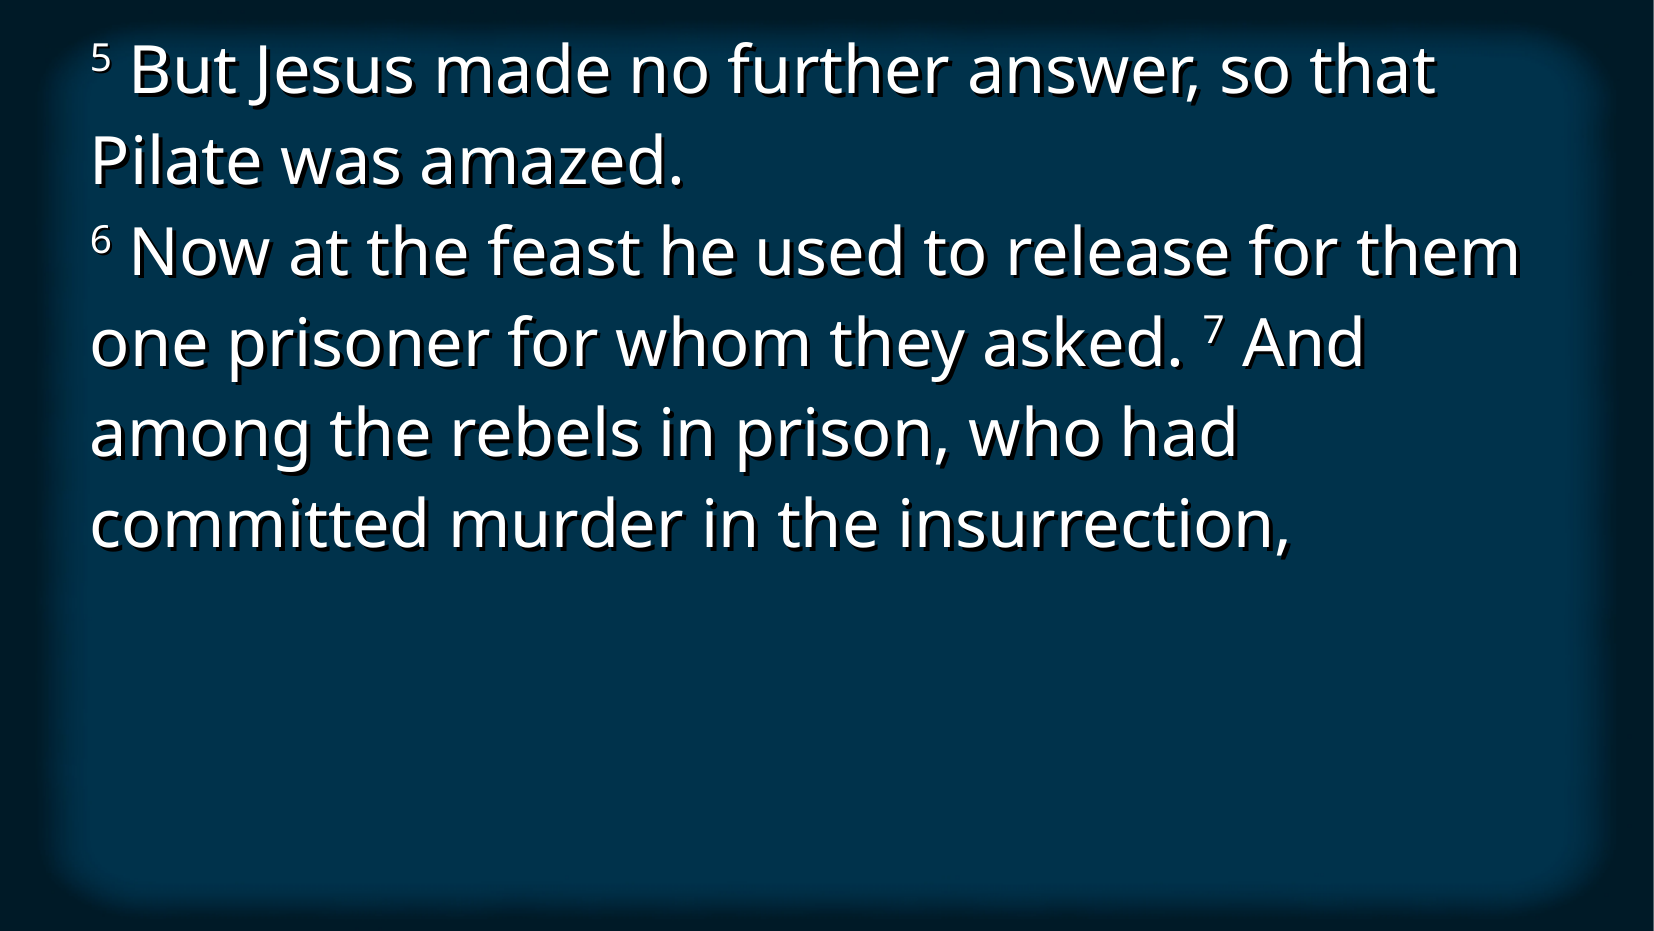

5 But Jesus made no further answer, so that Pilate was amazed.
6 Now at the feast he used to release for them one prisoner for whom they asked. 7 And among the rebels in prison, who had committed murder in the insurrection,